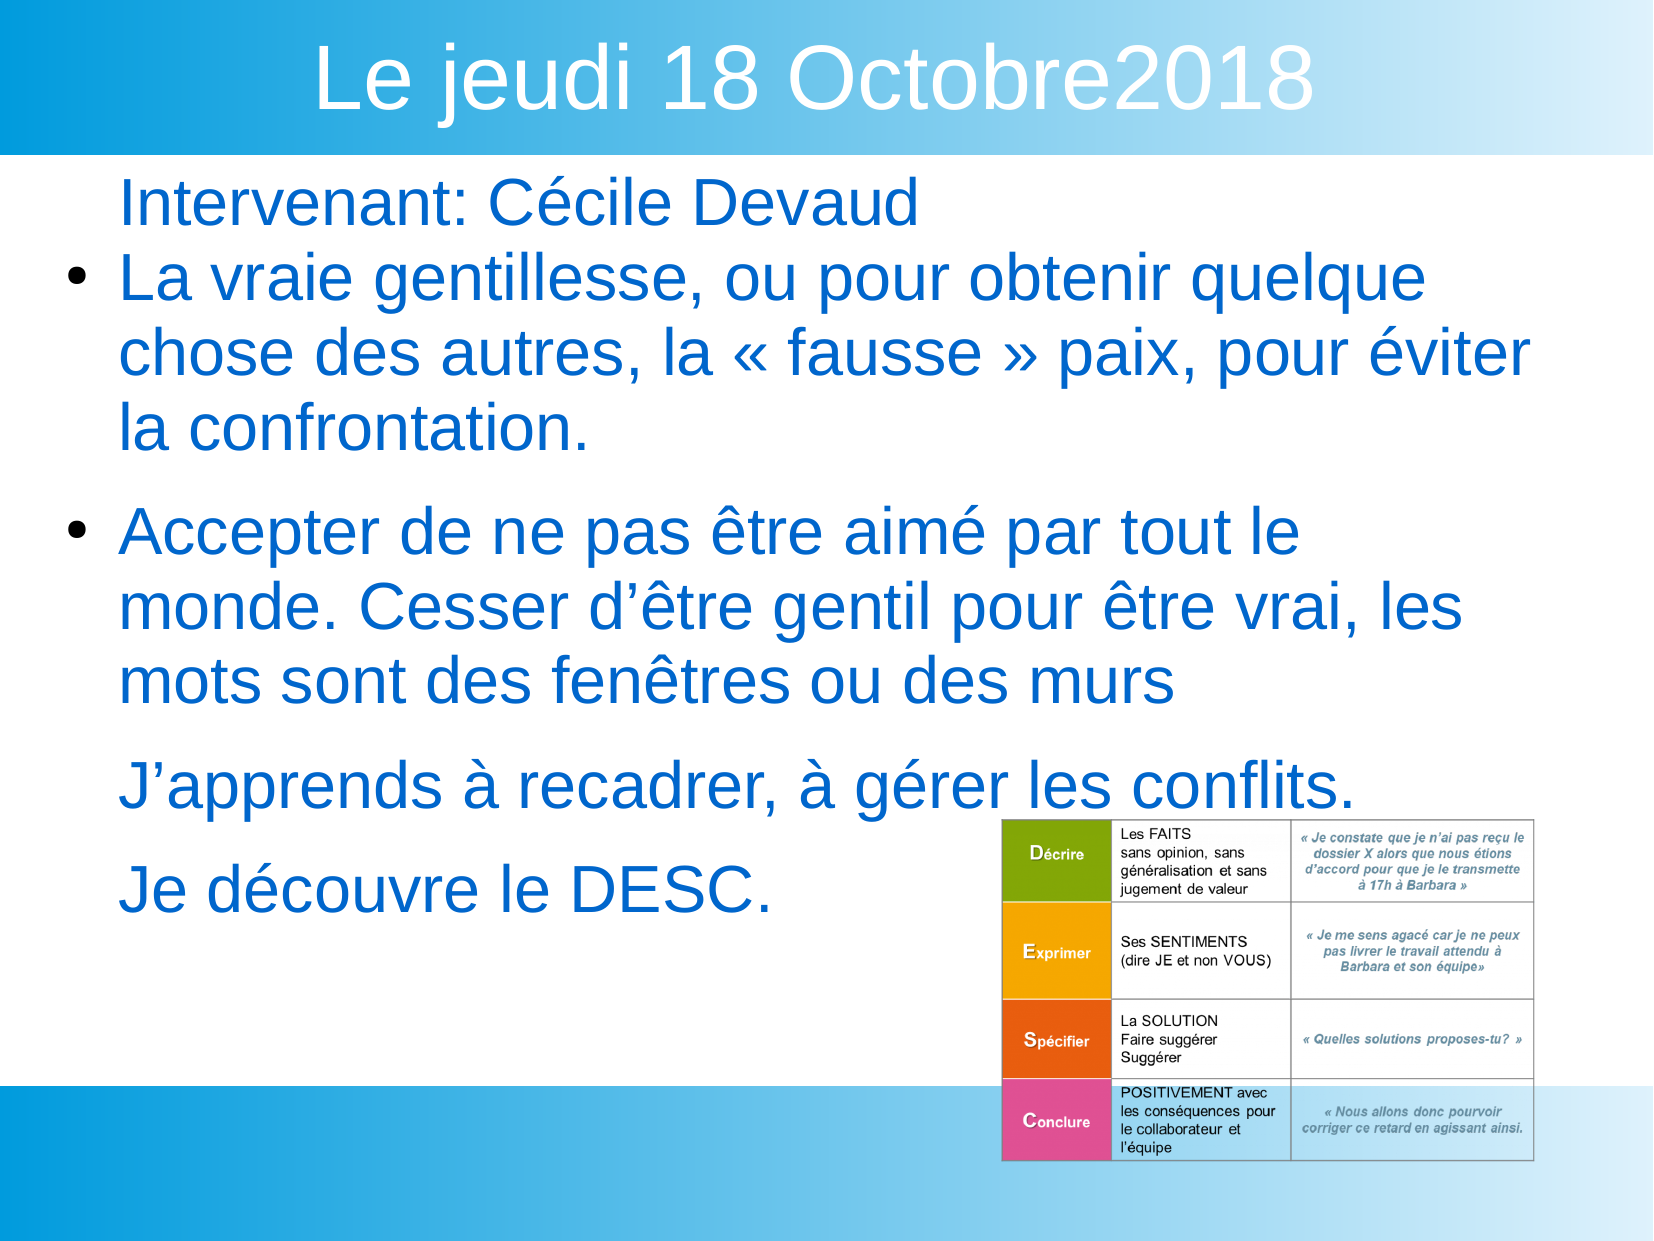

# Le jeudi 18 Octobre2018
Intervenant: Cécile Devaud
La vraie gentillesse, ou pour obtenir quelque chose des autres, la « fausse » paix, pour éviter la confrontation.
Accepter de ne pas être aimé par tout le monde. Cesser d’être gentil pour être vrai, les mots sont des fenêtres ou des murs
J’apprends à recadrer, à gérer les conflits.
Je découvre le DESC.